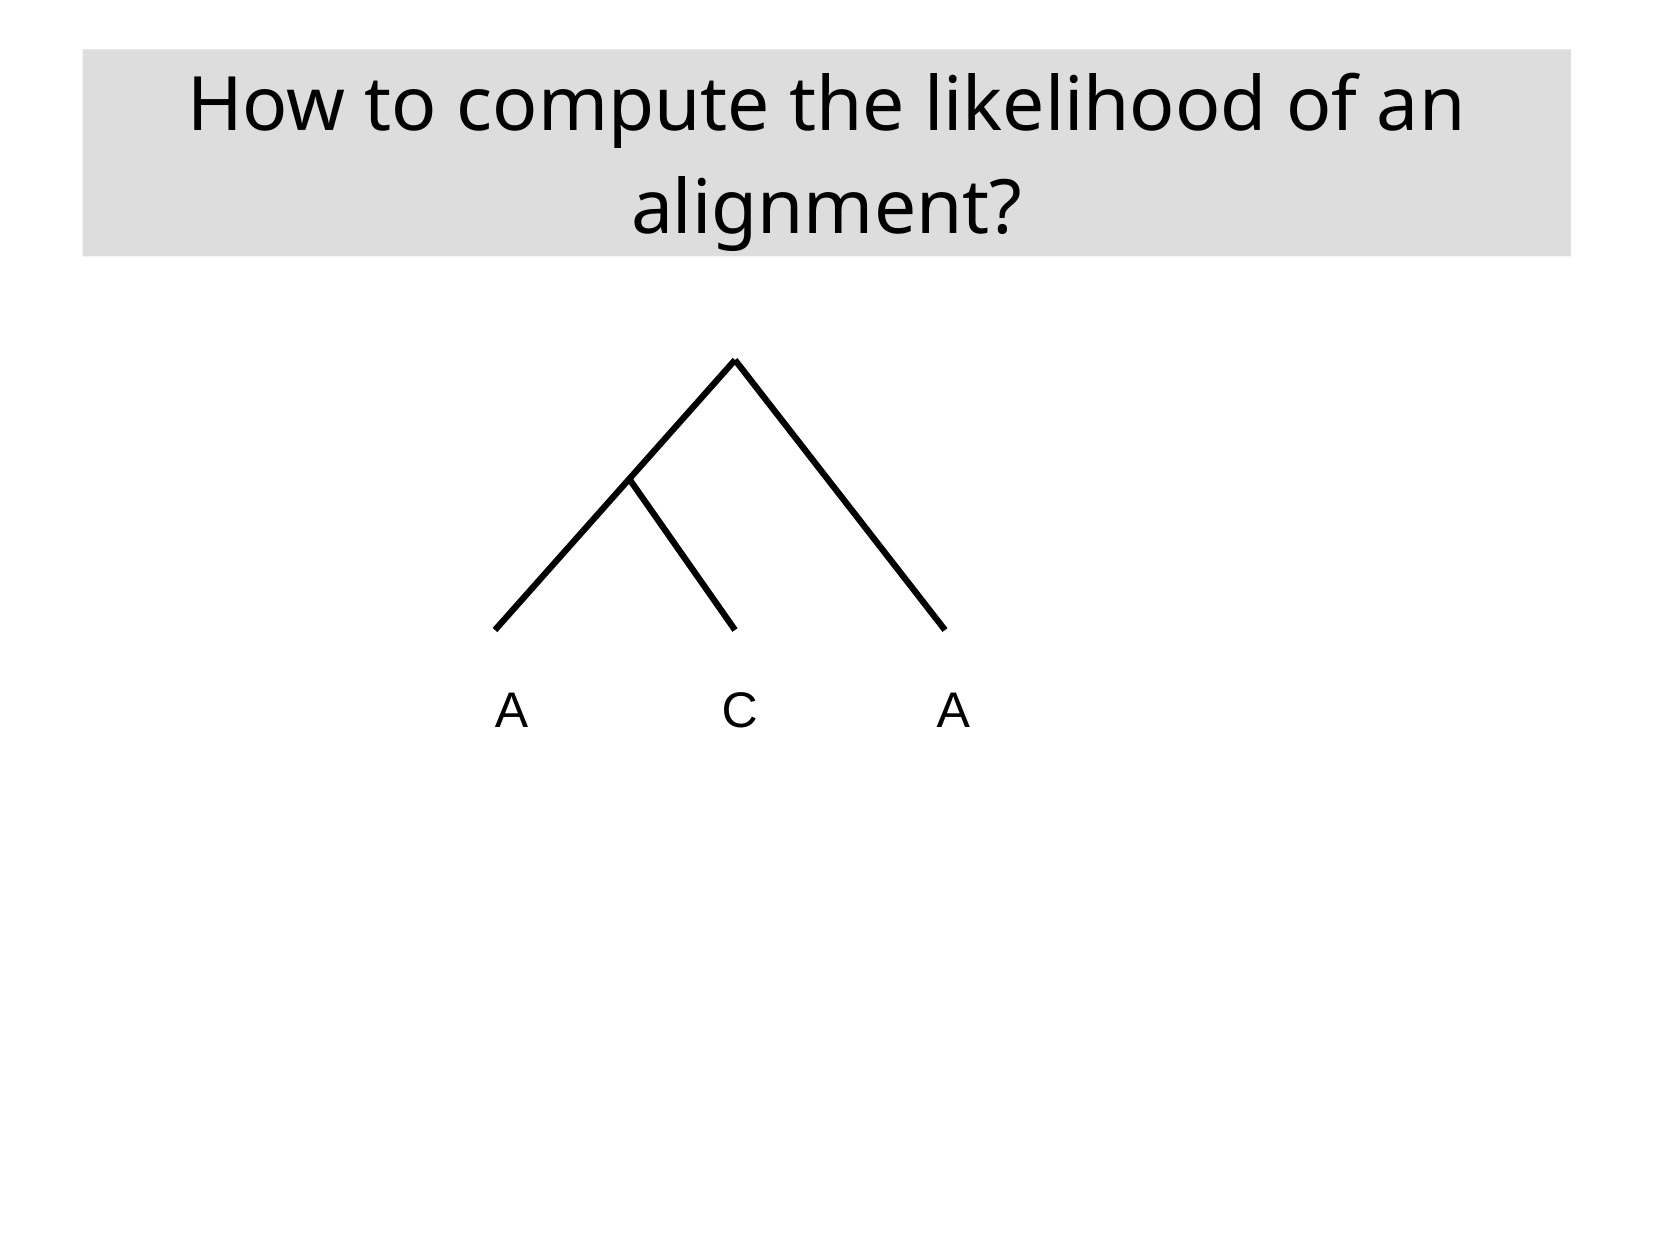

# How to compute the likelihood of an alignment?
A
C
A